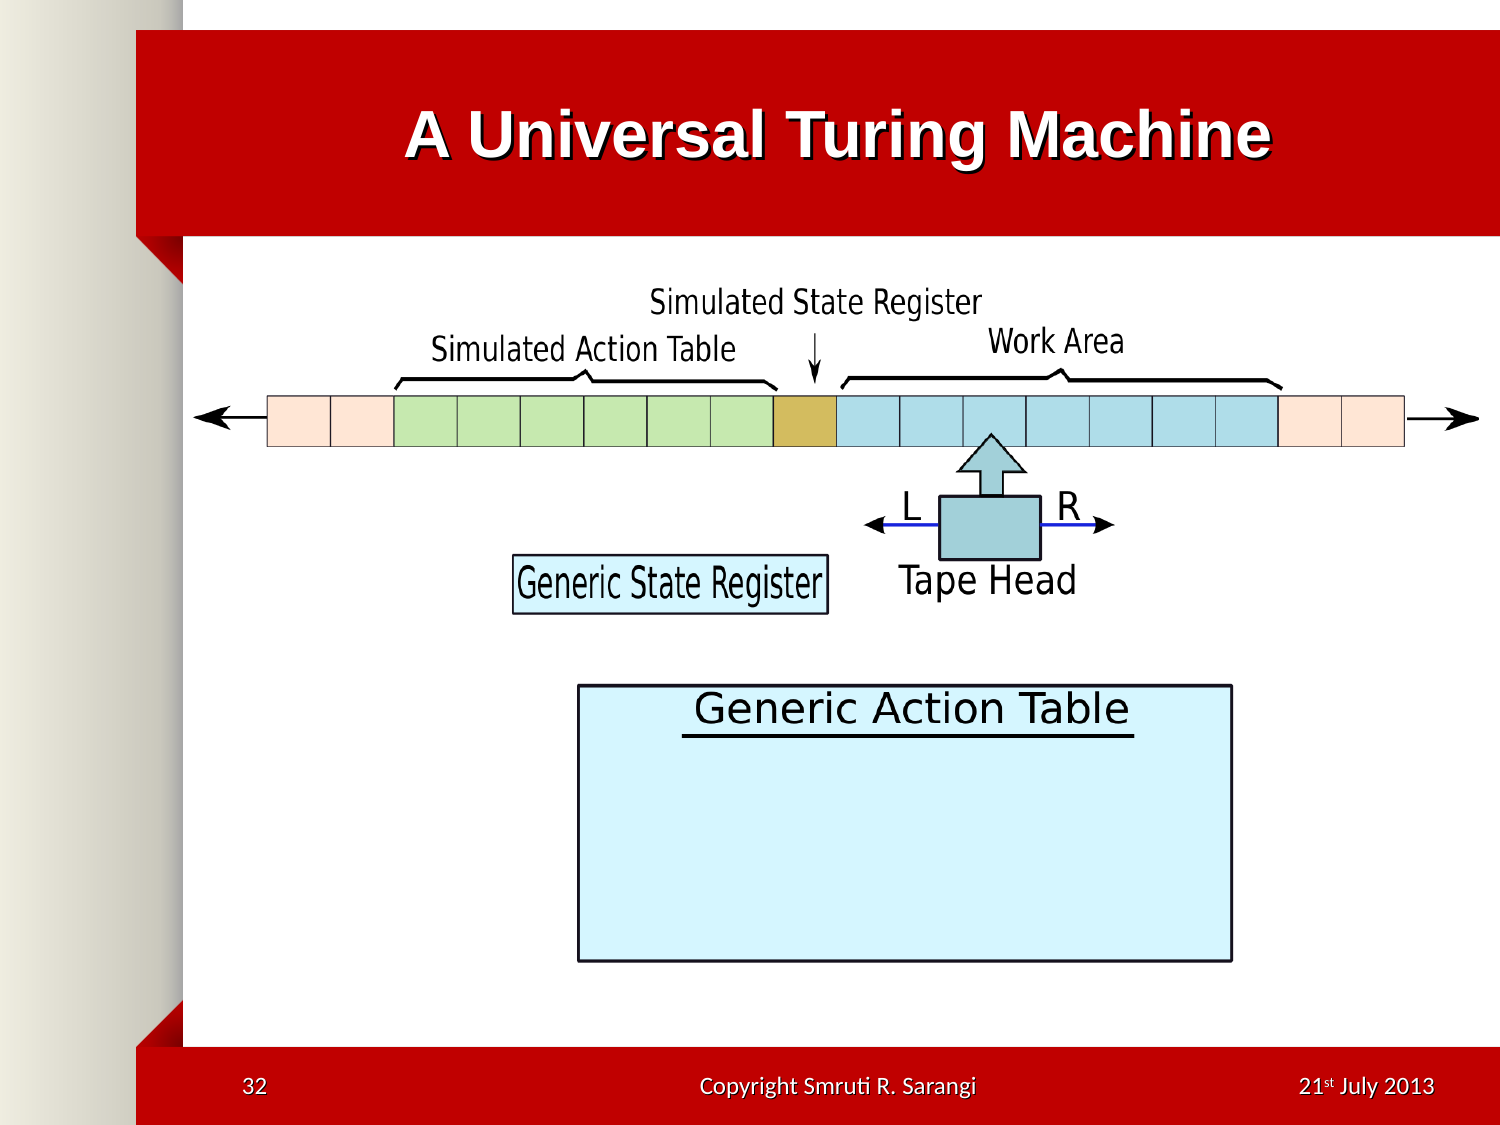

# A Universal Turing Machine
32
Your date here